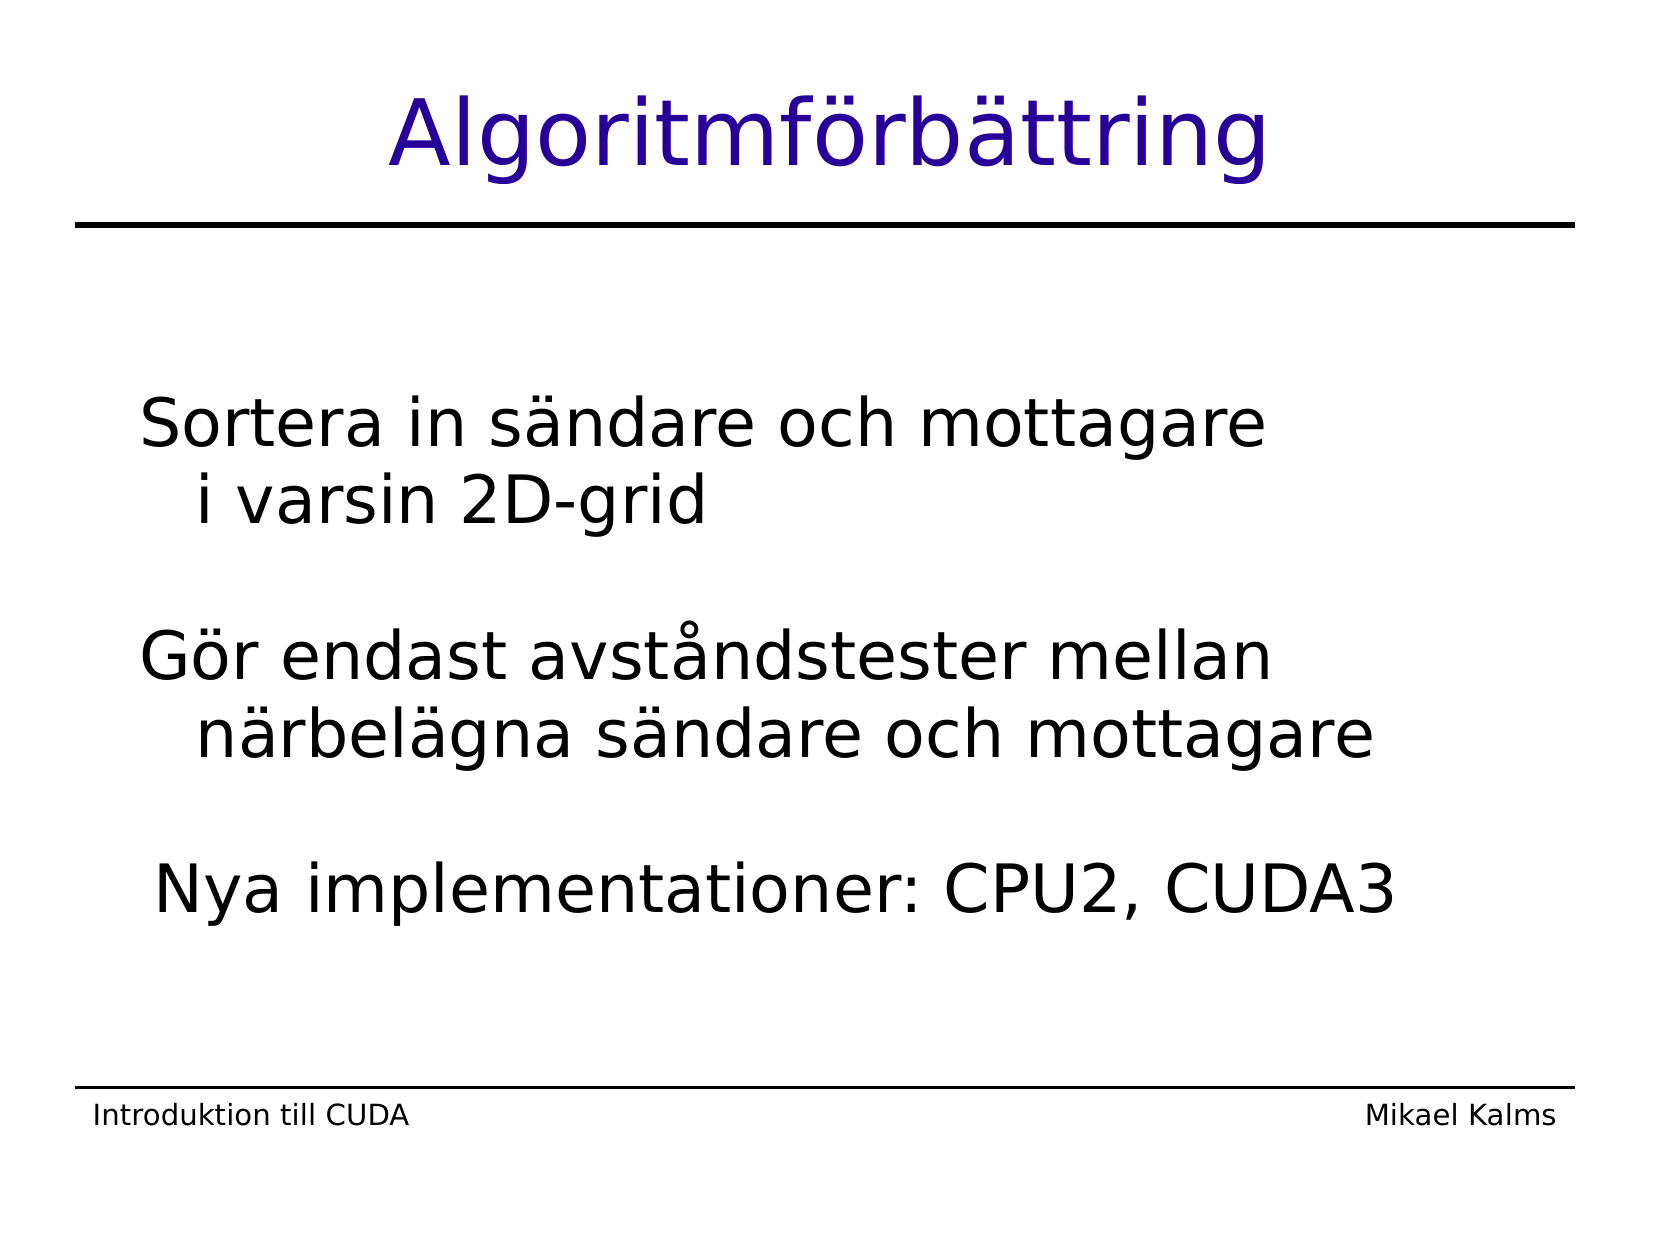

# Algoritmförbättring
 Sortera in sändare och mottagare
 i varsin 2D-grid
 Gör endast avståndstester mellan
 närbelägna sändare och mottagare
Nya implementationer: CPU2, CUDA3
Introduktion till CUDA
Mikael Kalms